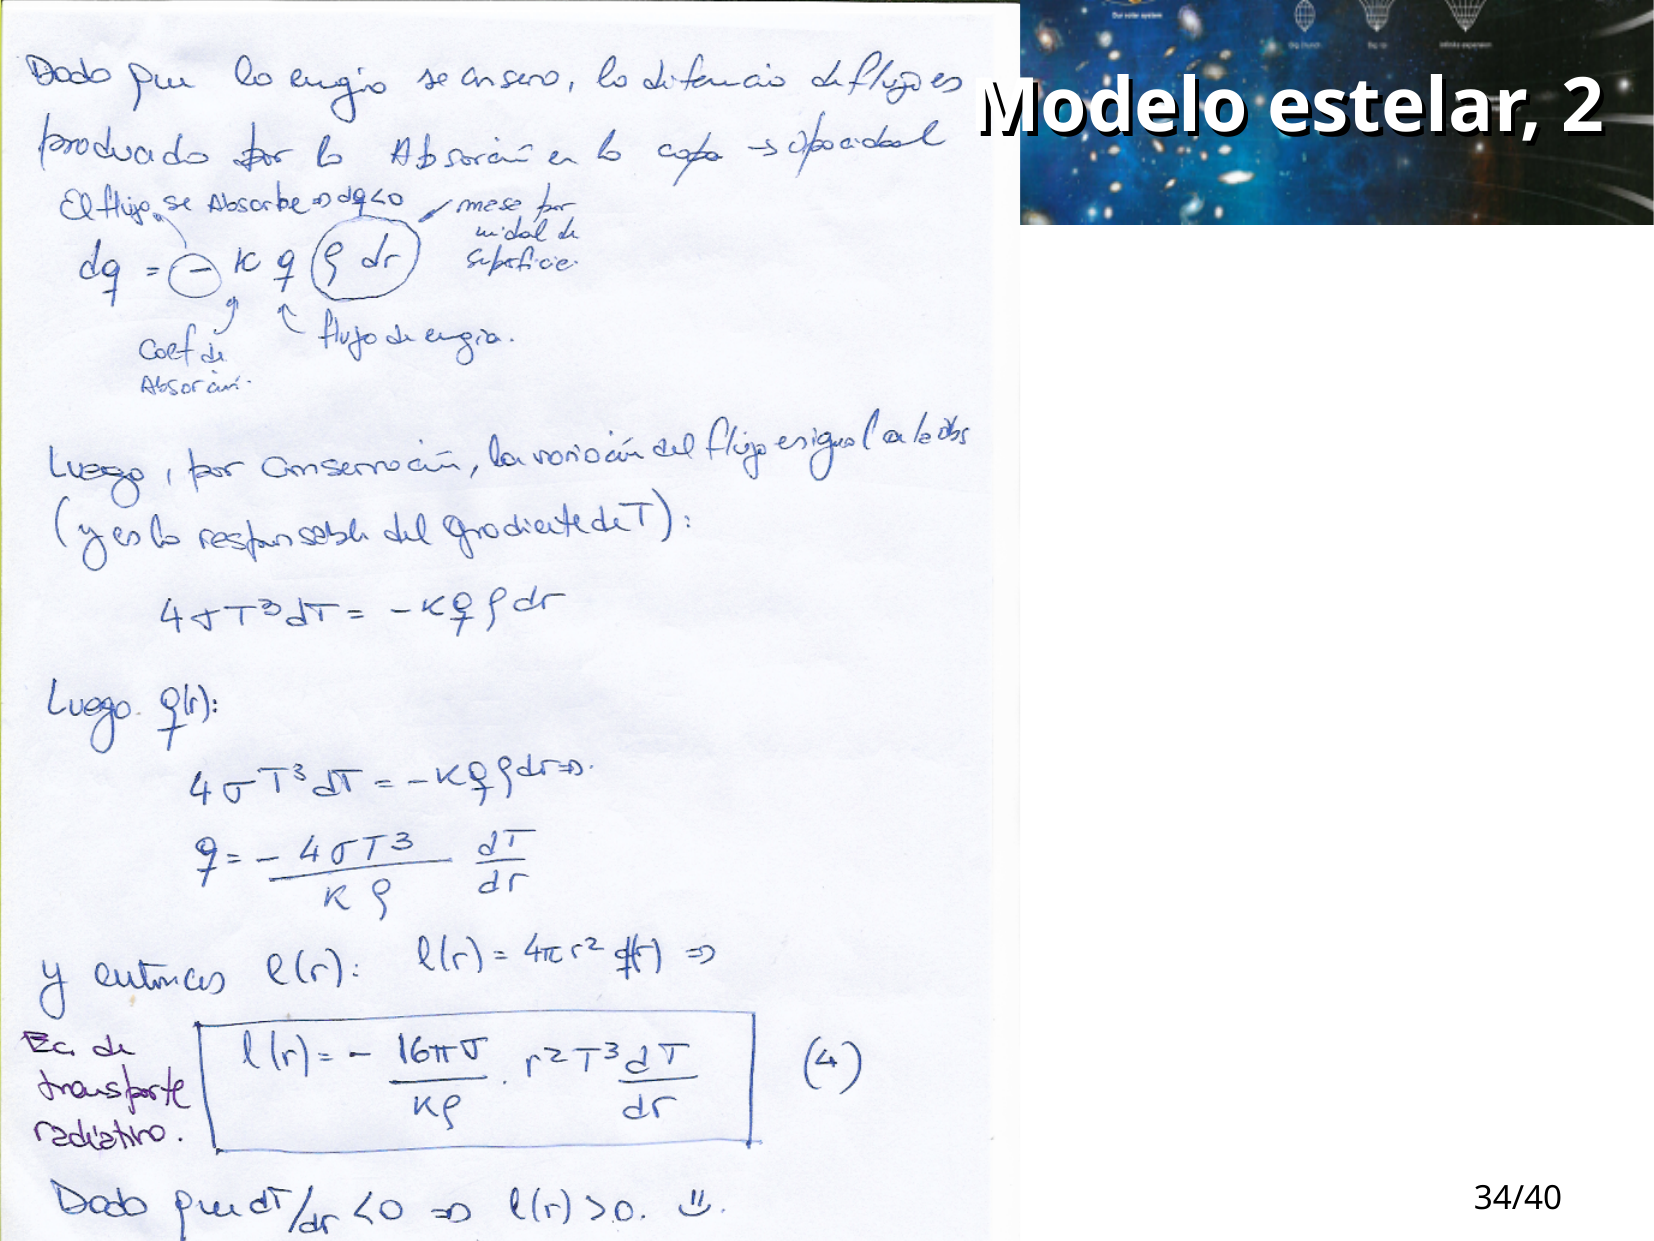

# Modelo estelar, 2
H. Asorey - Física IV B
34